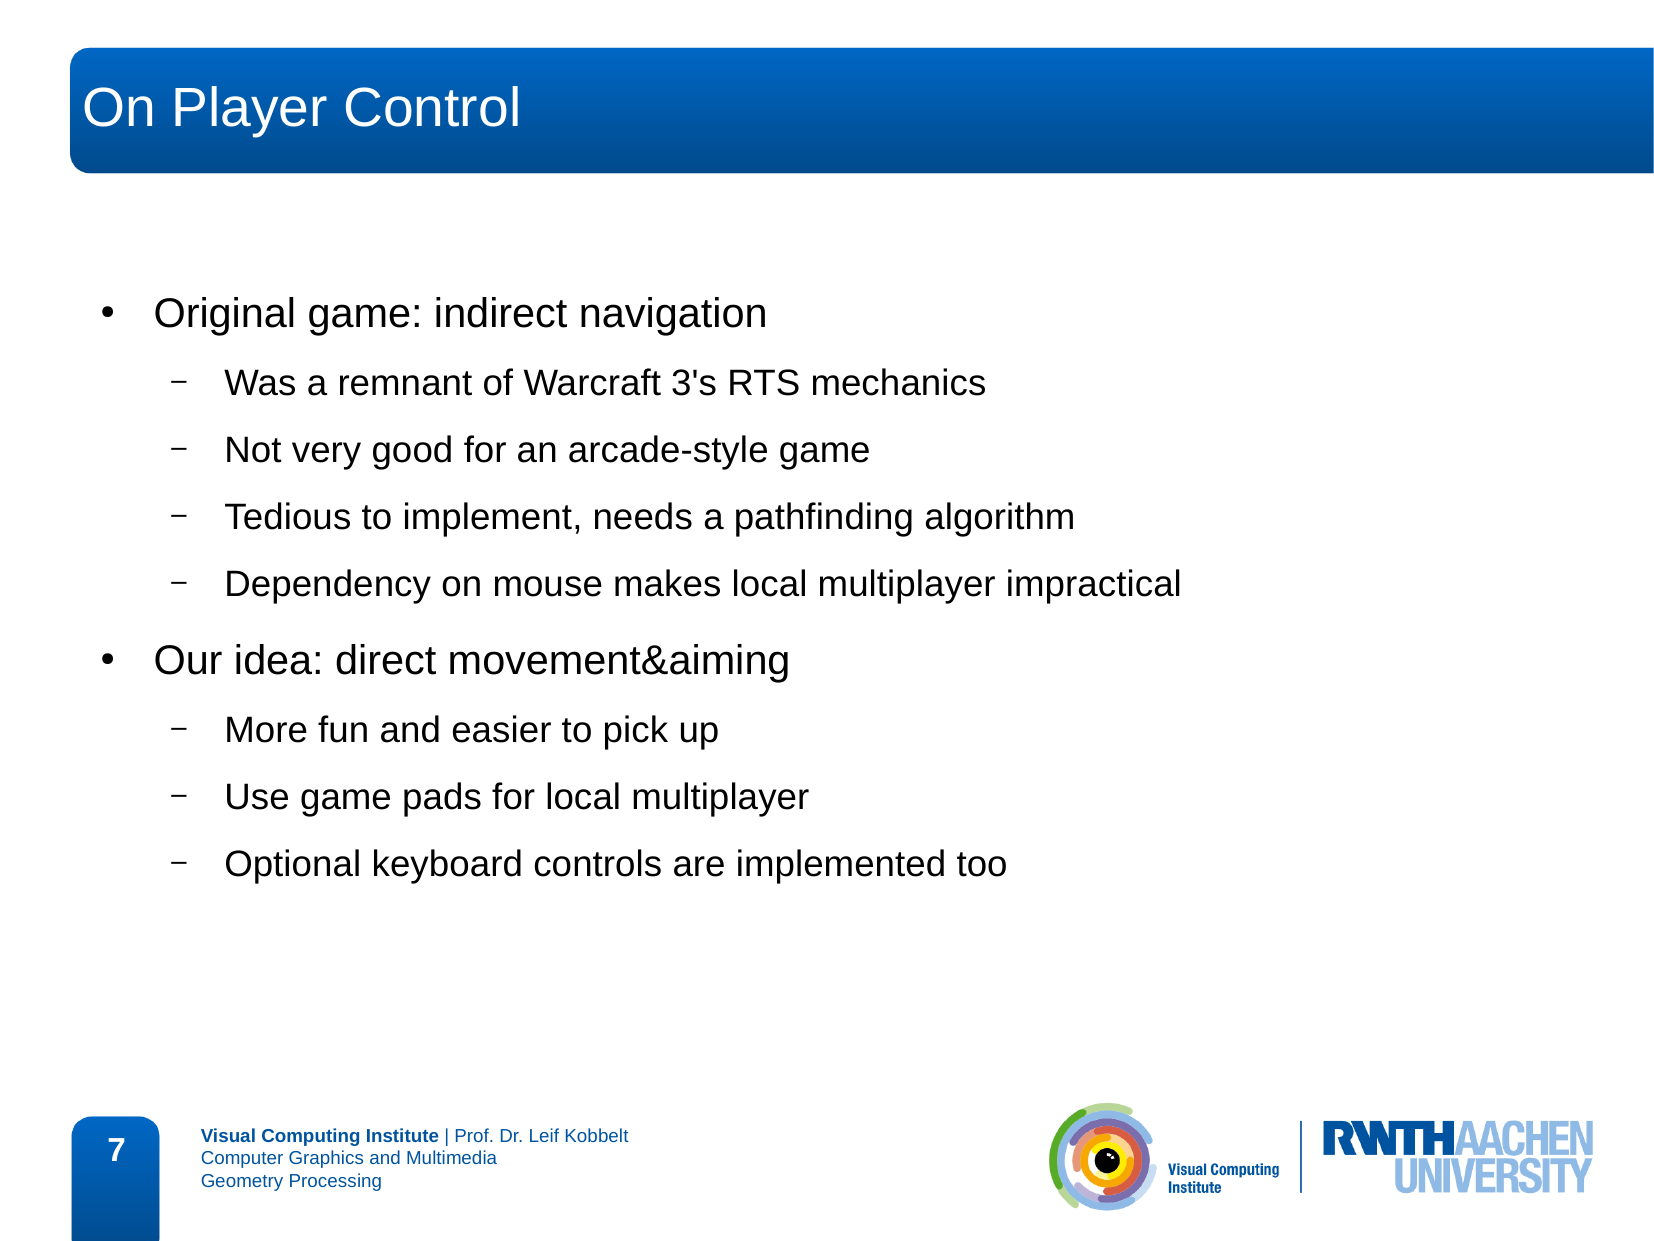

# On Player Control
Original game: indirect navigation
Was a remnant of Warcraft 3's RTS mechanics
Not very good for an arcade-style game
Tedious to implement, needs a pathfinding algorithm
Dependency on mouse makes local multiplayer impractical
Our idea: direct movement&aiming
More fun and easier to pick up
Use game pads for local multiplayer
Optional keyboard controls are implemented too